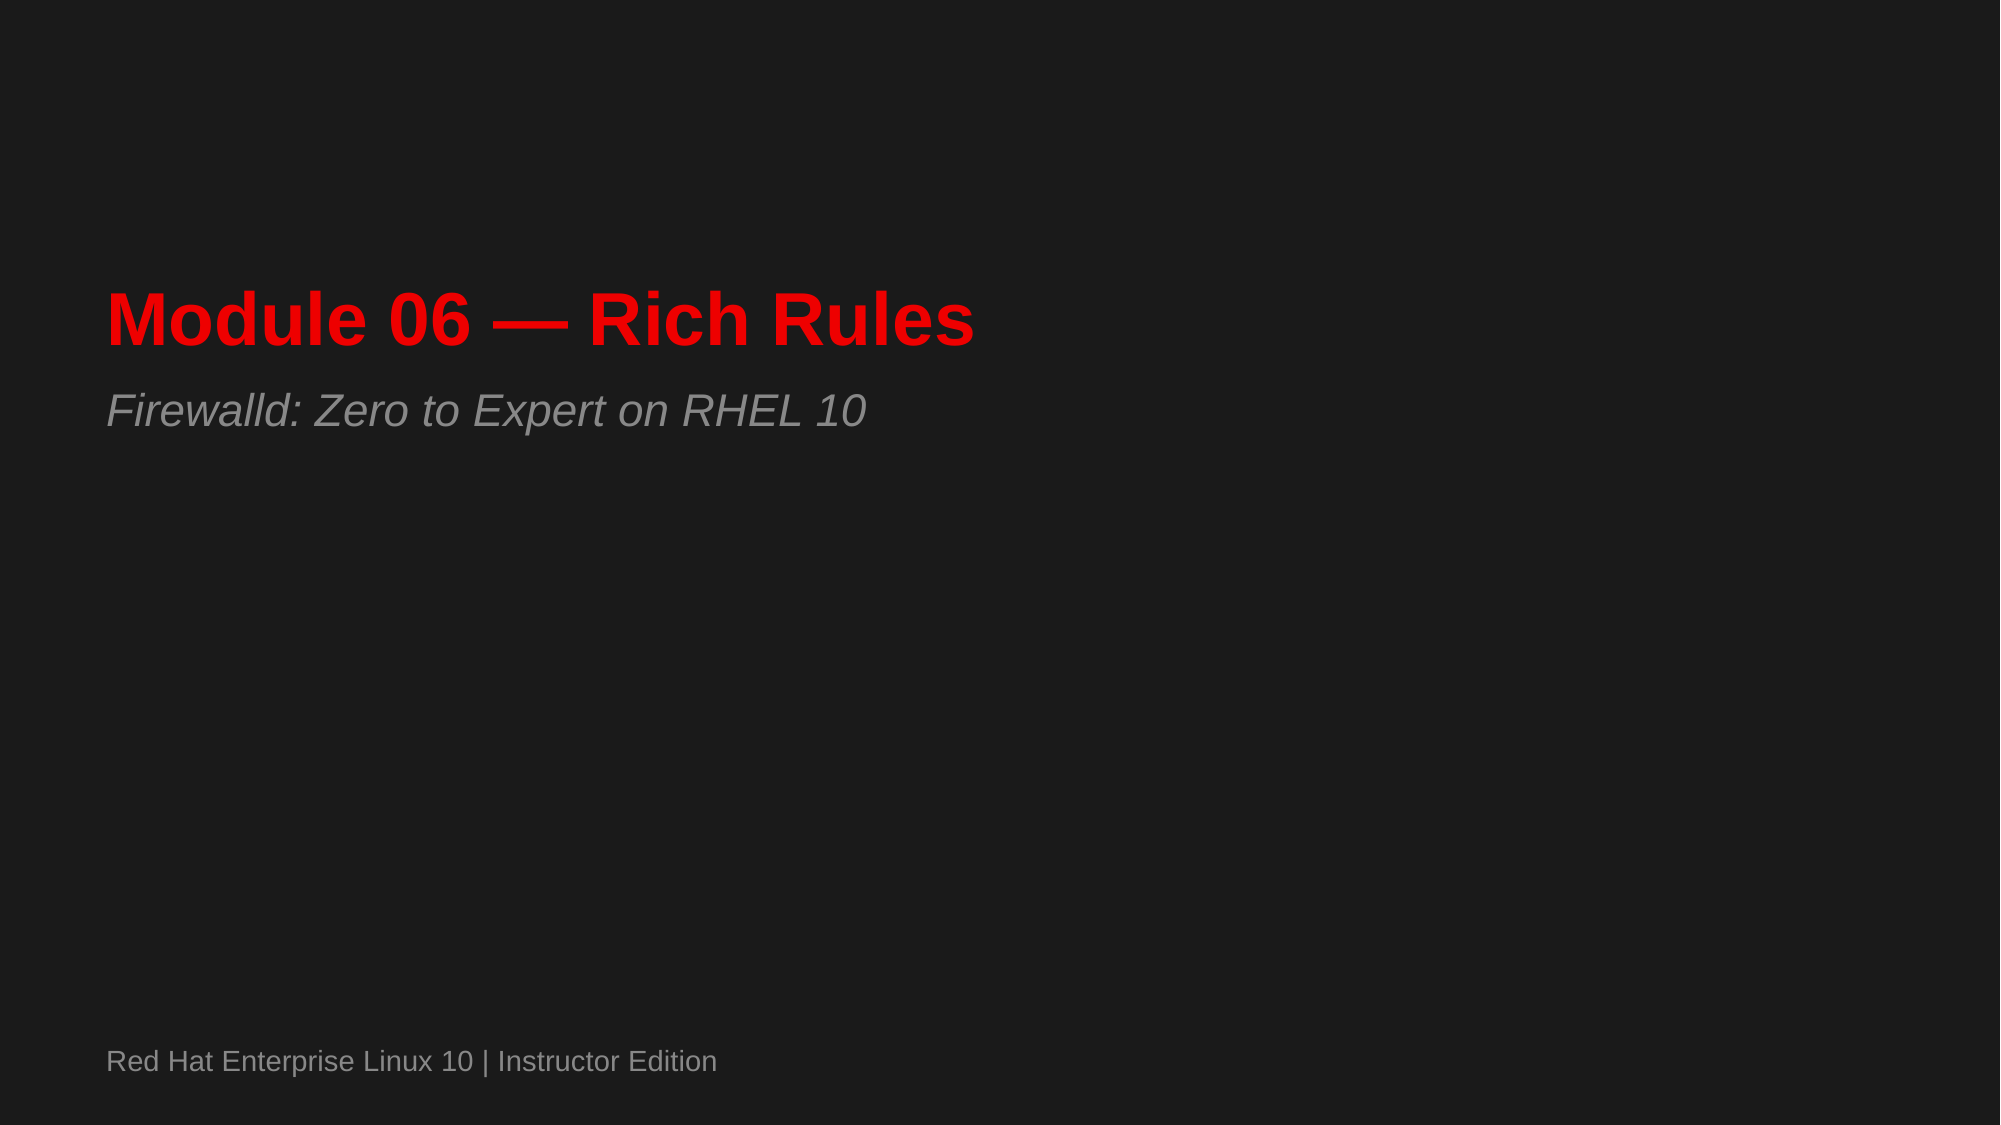

Module 06 — Rich Rules
Firewalld: Zero to Expert on RHEL 10
Red Hat Enterprise Linux 10 | Instructor Edition